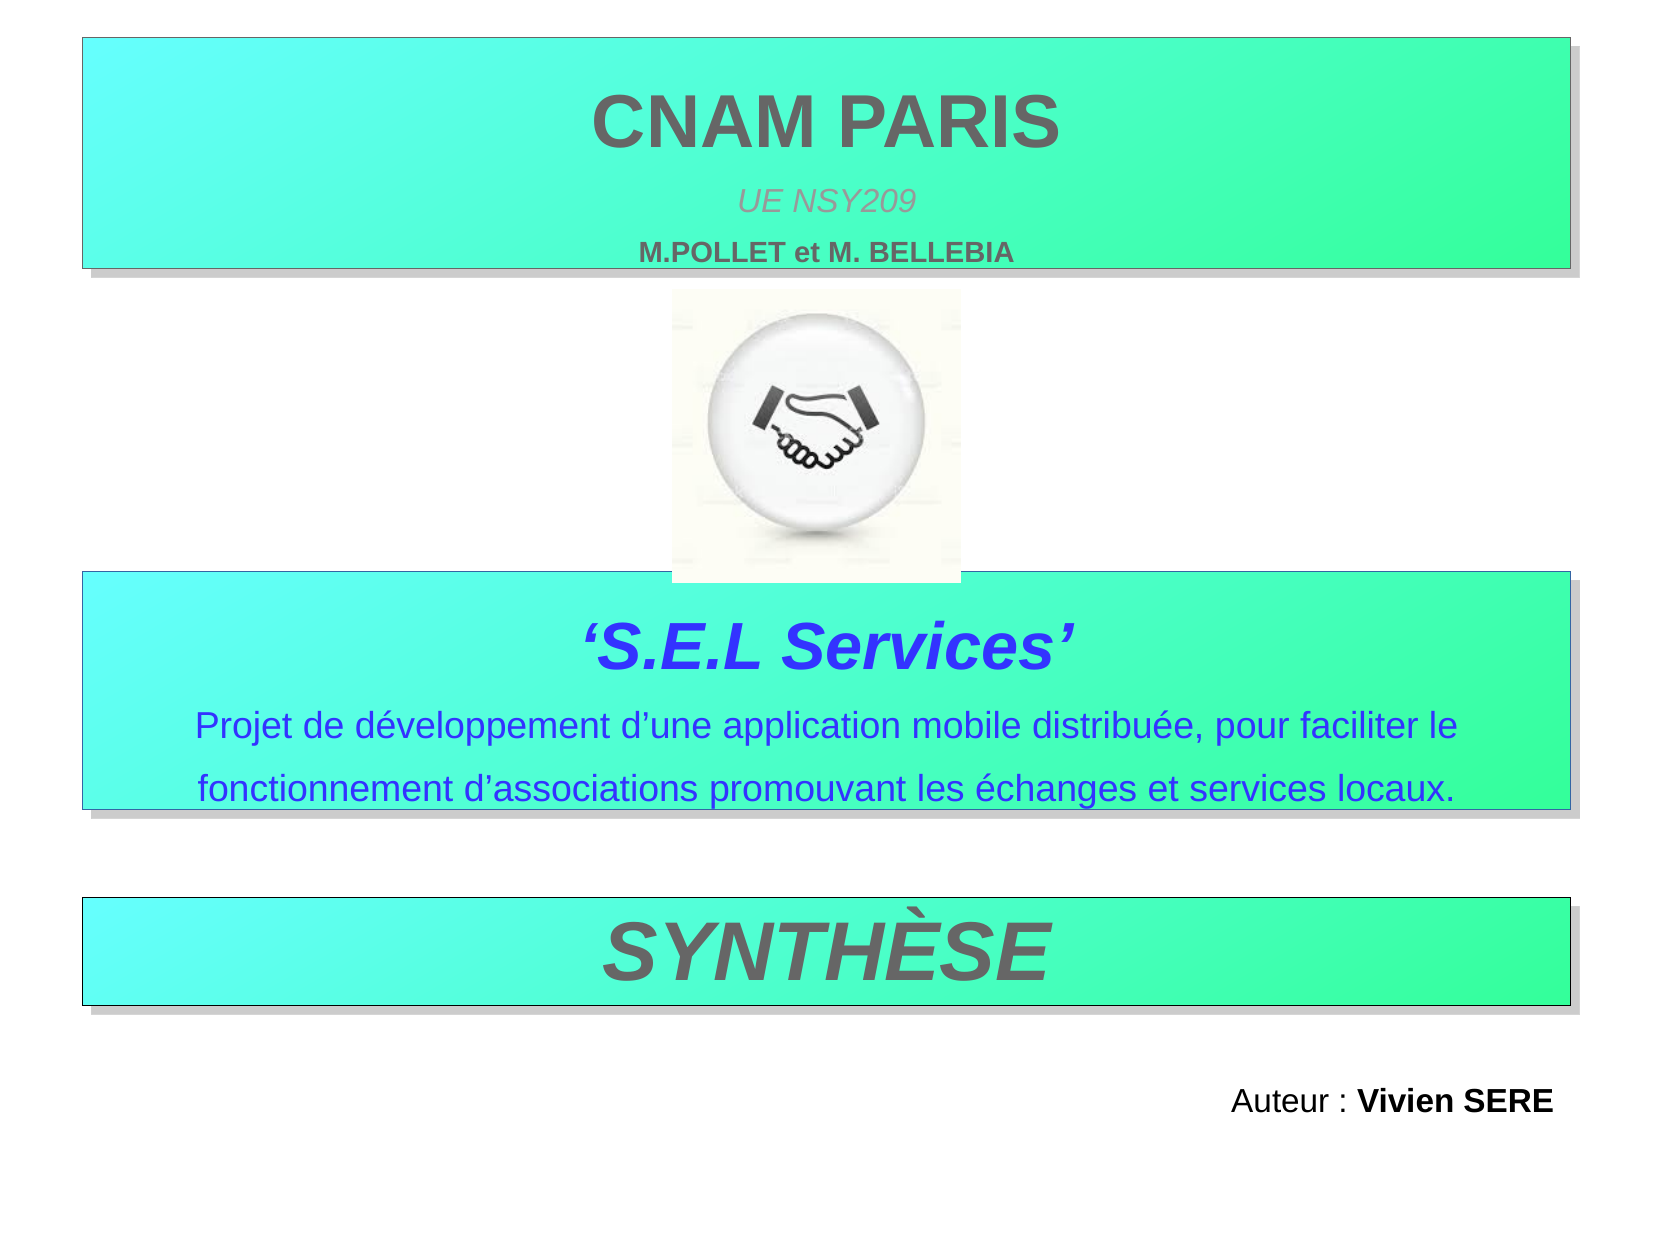

# CNAM PARIS UE NSY209 M.POLLET et M. BELLEBIA
‘S.E.L Services’
Projet de développement d’une application mobile distribuée, pour faciliter le fonctionnement d’associations promouvant les échanges et services locaux.
SYNTHÈSE
Auteur : Vivien SERE